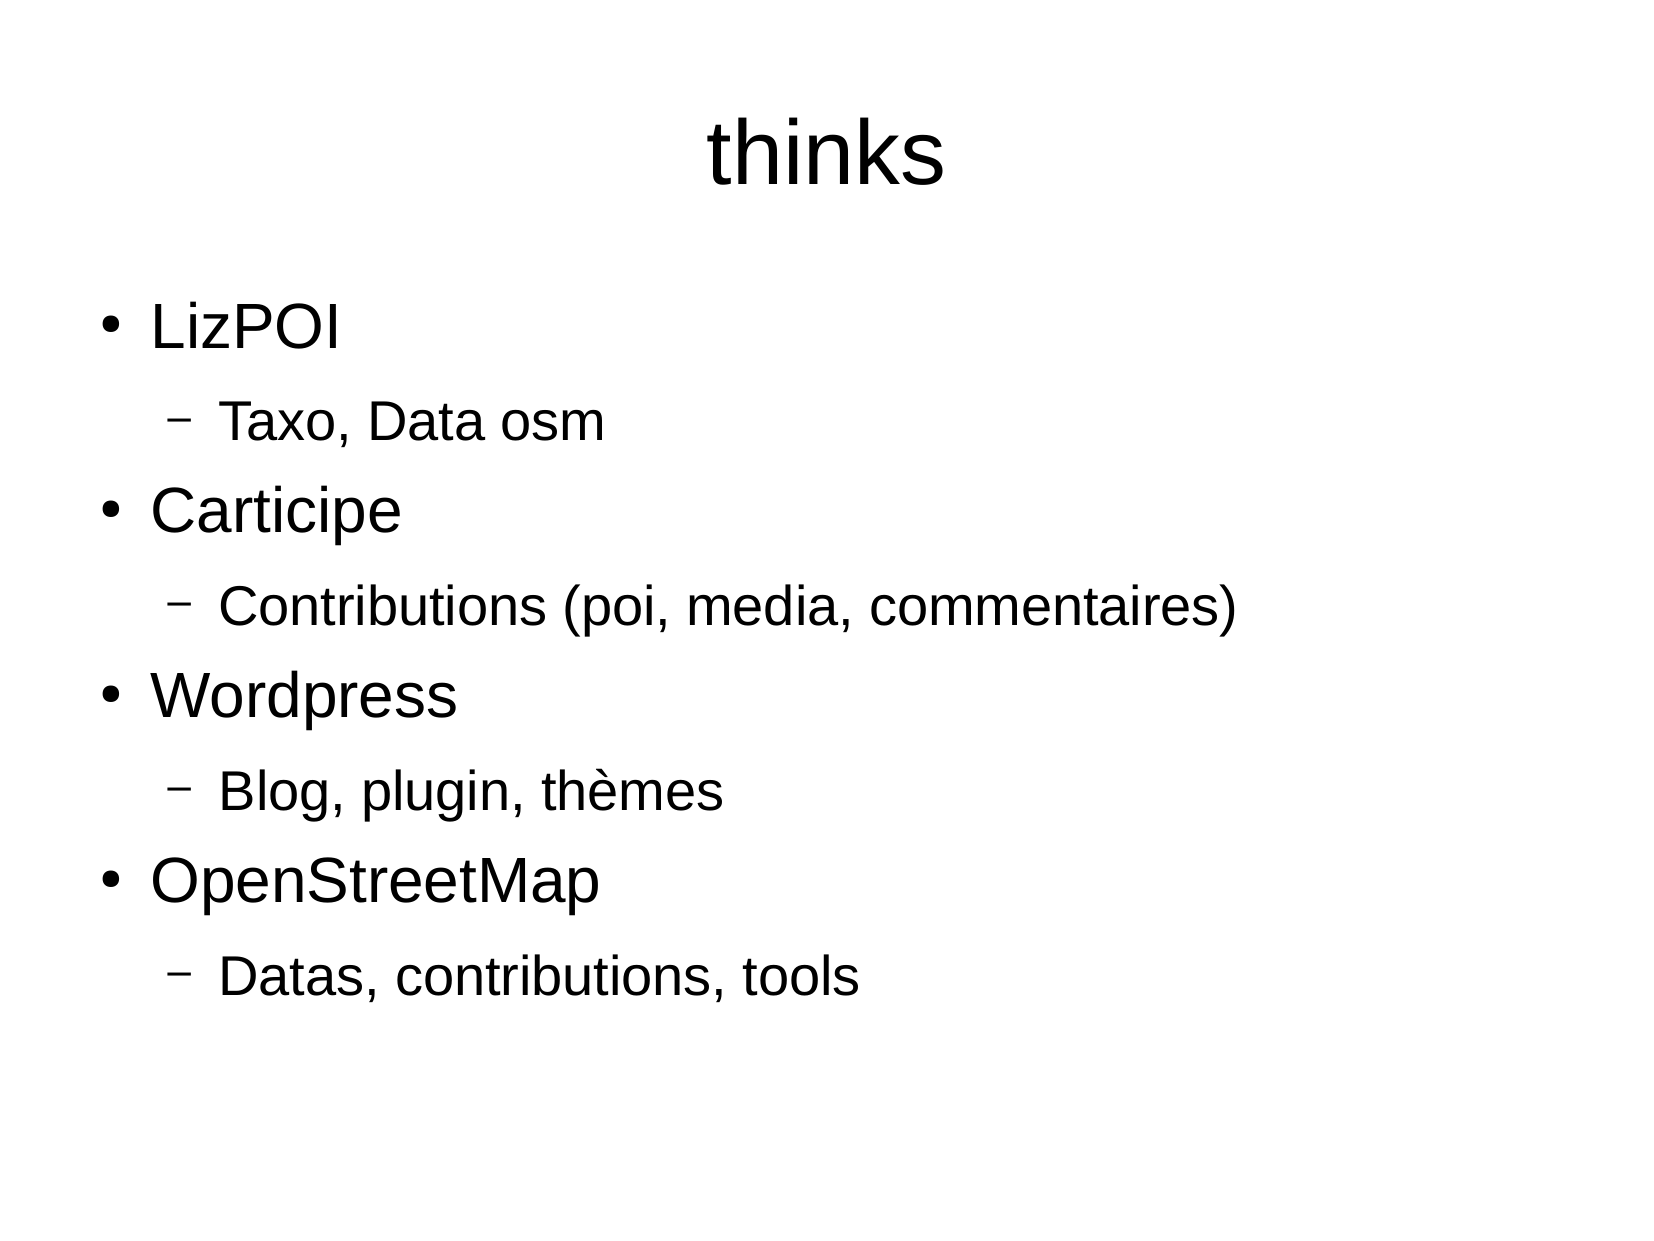

# thinks
LizPOI
Taxo, Data osm
Carticipe
Contributions (poi, media, commentaires)
Wordpress
Blog, plugin, thèmes
OpenStreetMap
Datas, contributions, tools